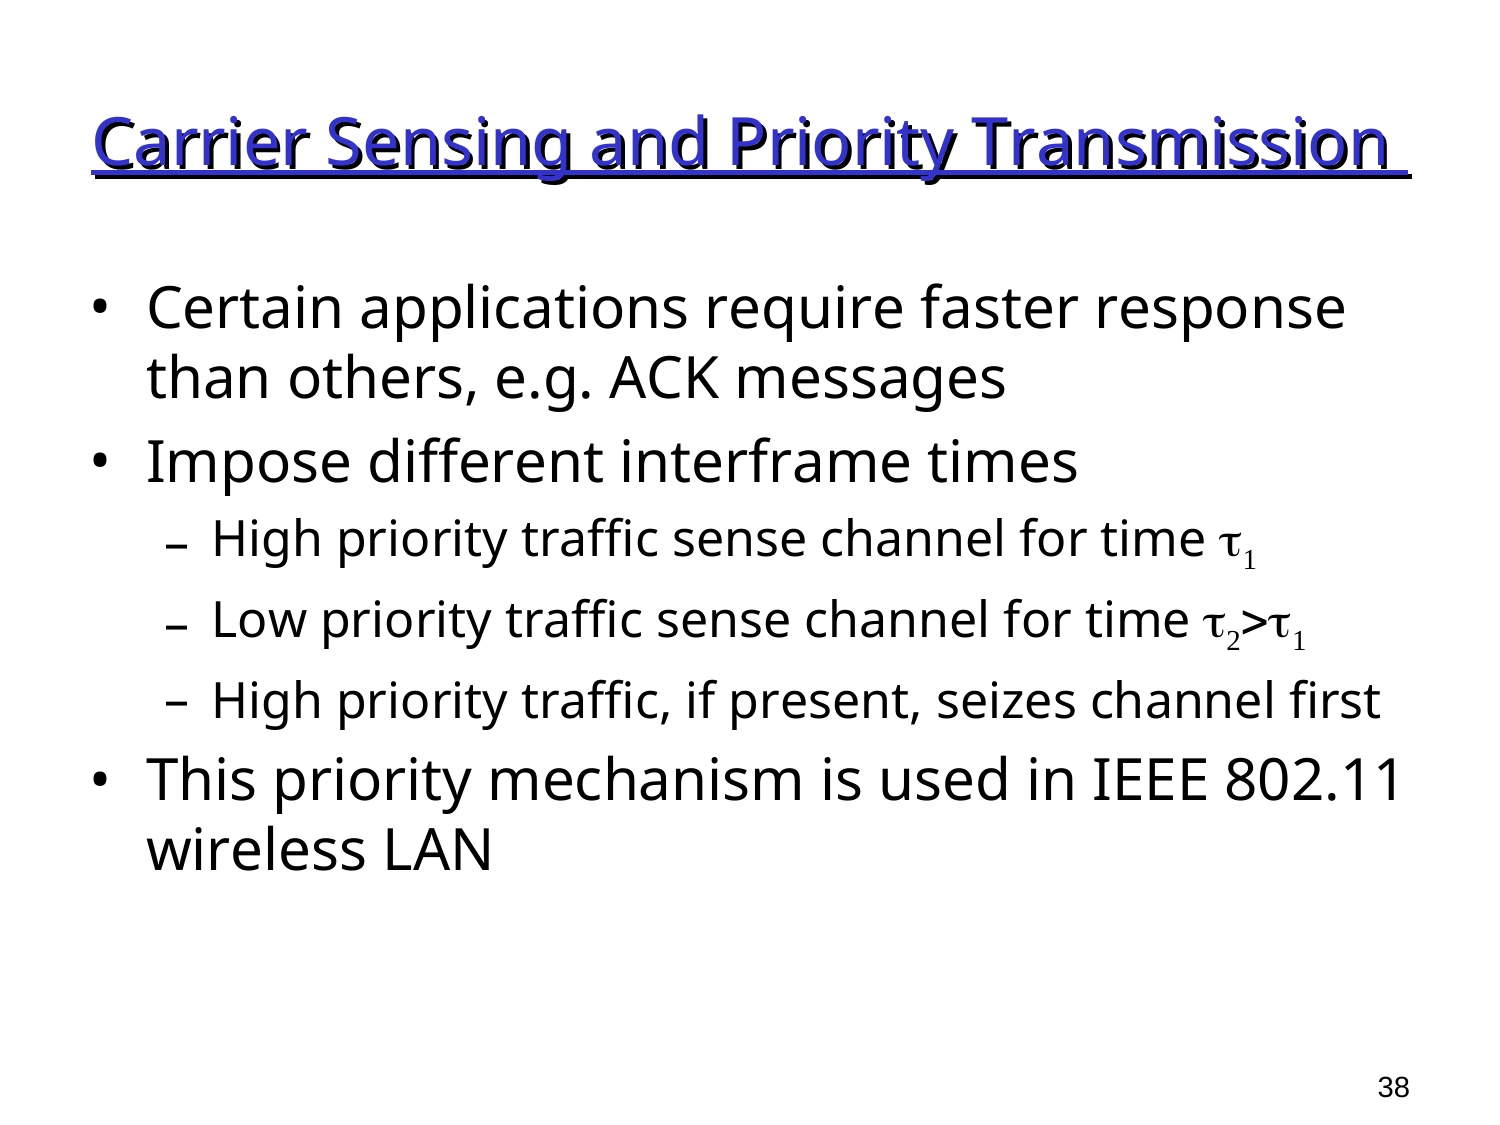

# Carrier Sensing and Priority Transmission
Certain applications require faster response than others, e.g. ACK messages
Impose different interframe times
High priority traffic sense channel for time 
Low priority traffic sense channel for time 
High priority traffic, if present, seizes channel first
This priority mechanism is used in IEEE 802.11 wireless LAN
38